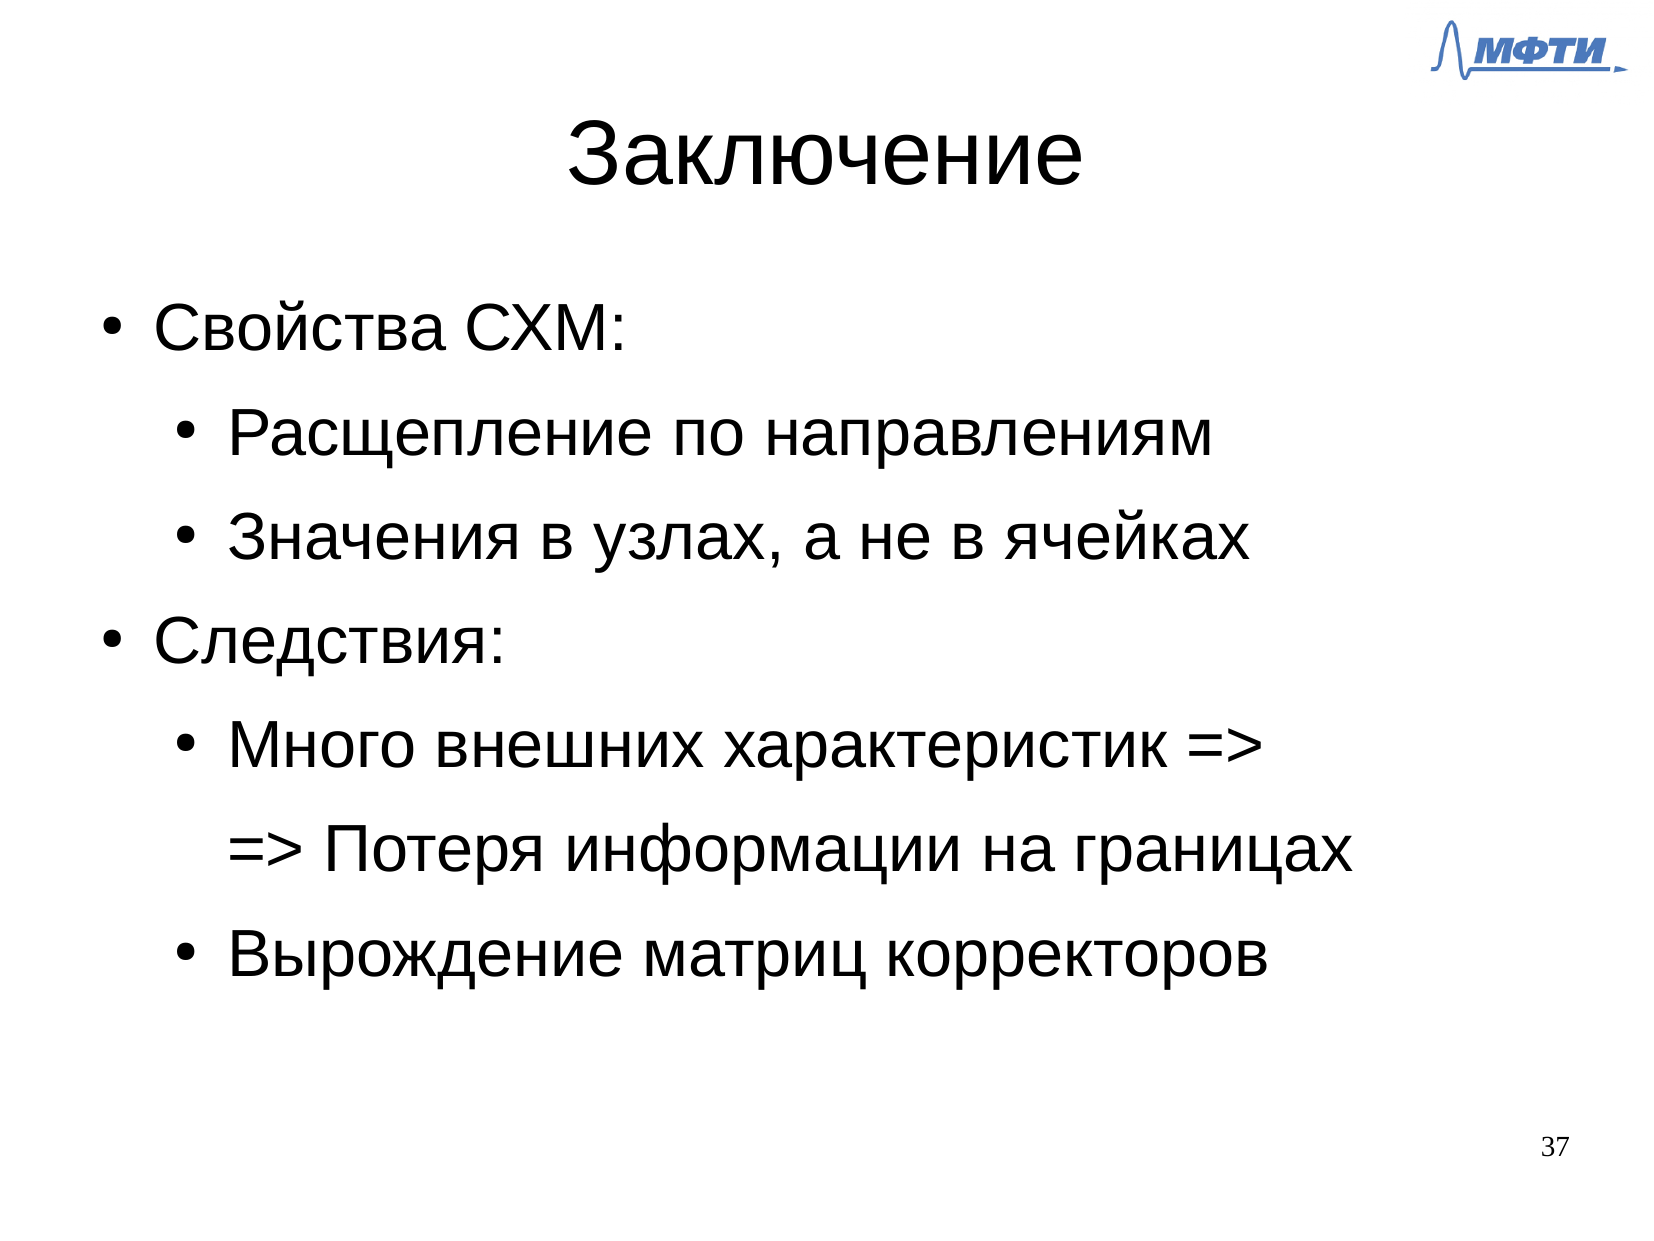

# Заключение
Свойства СХМ:
Расщепление по направлениям
Значения в узлах, а не в ячейках
Следствия:
Много внешних характеристик =>
=> Потеря информации на границах
Вырождение матриц корректоров
37